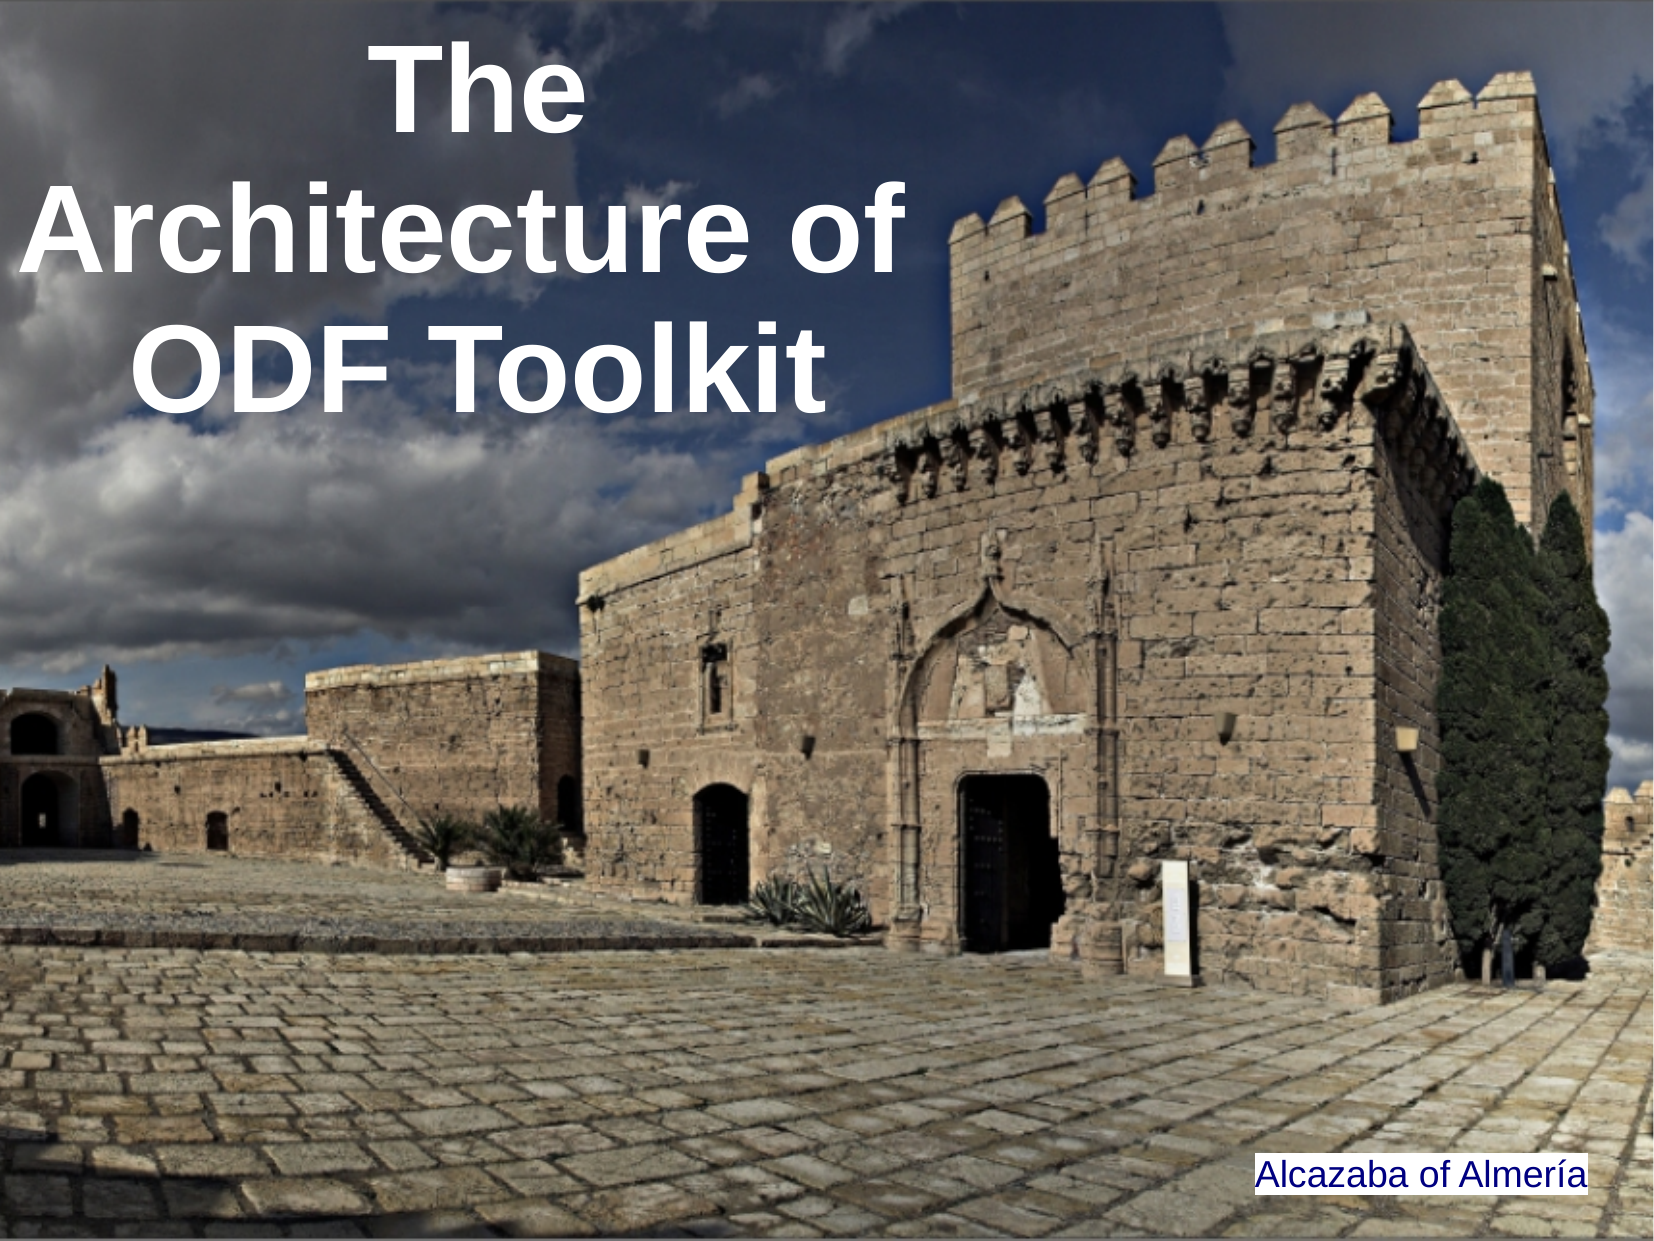

The
Architecture of
ODF Toolkit
The Architecture of ODF Toolkit
Alcazaba of Almería